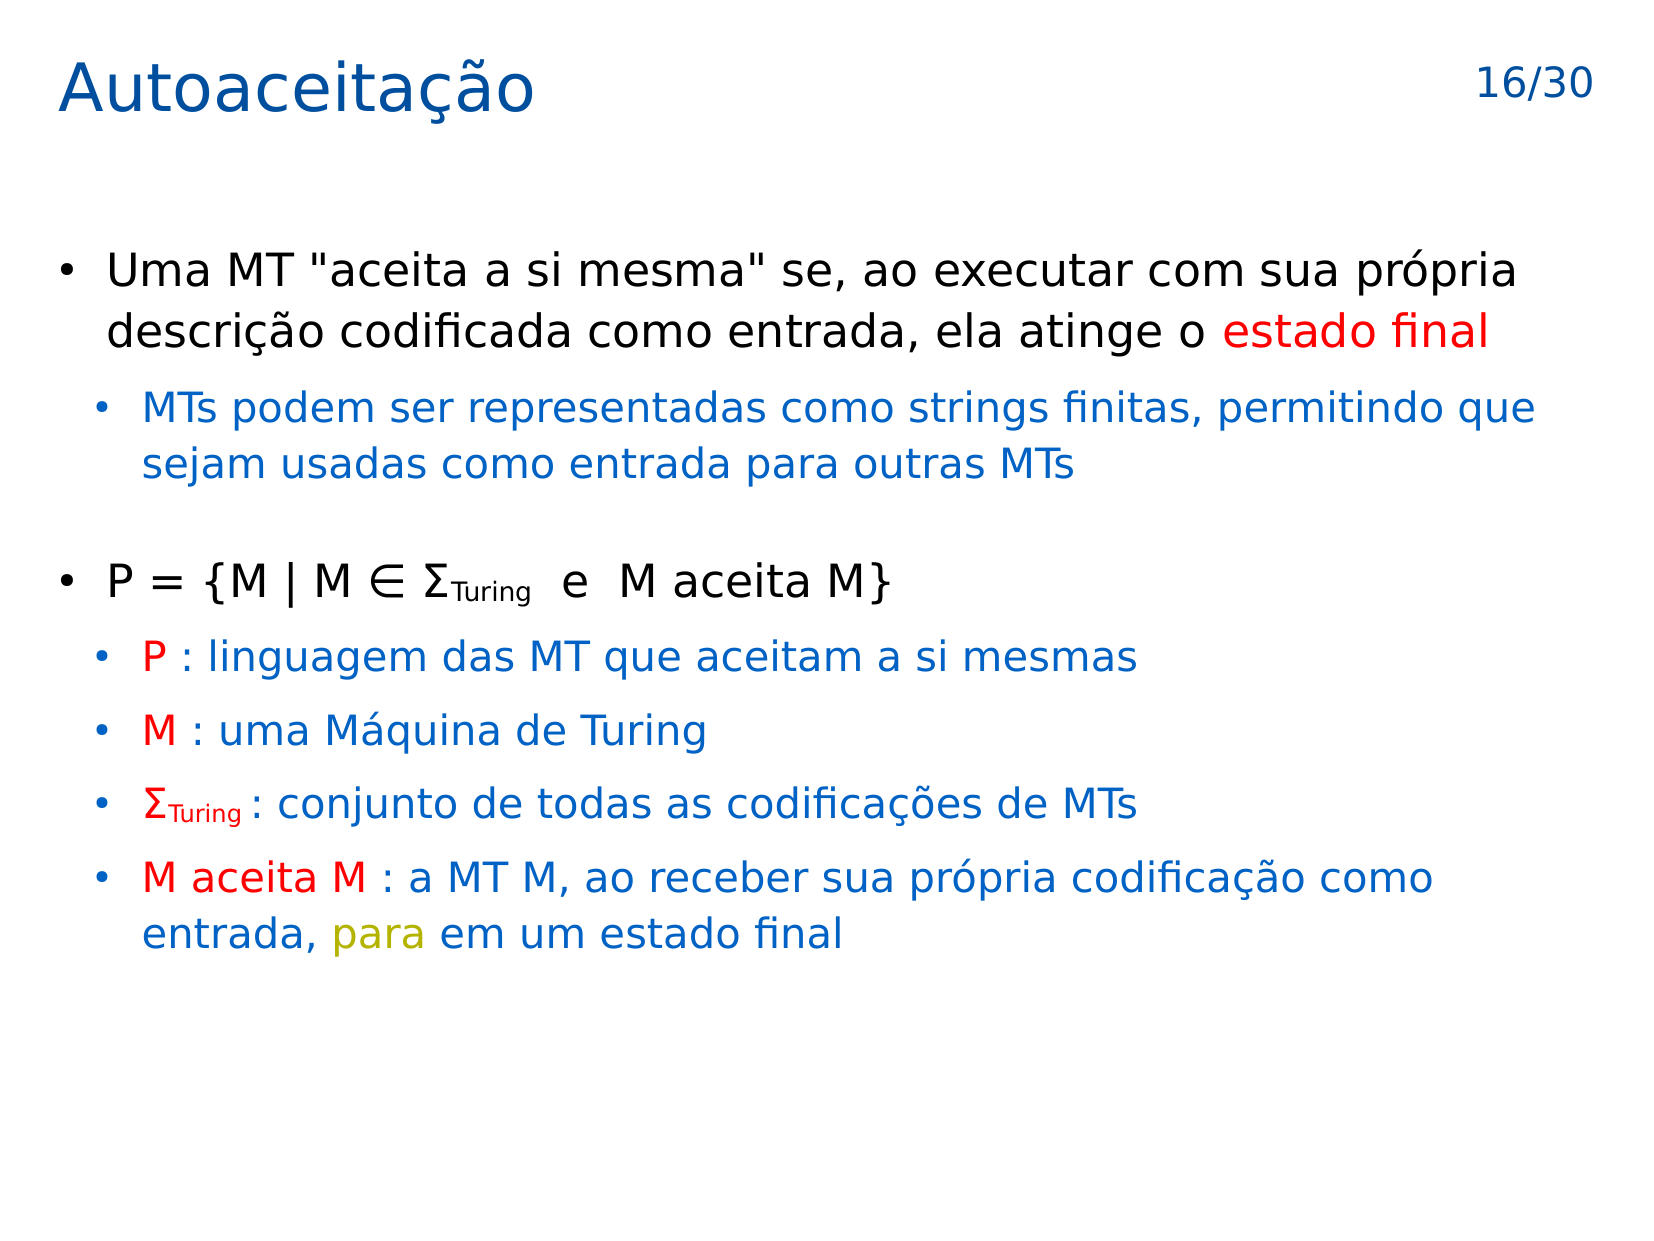

# Autoaceitação
16
Uma MT "aceita a si mesma" se, ao executar com sua própria descrição codificada como entrada, ela atinge o estado final
MTs podem ser representadas como strings finitas, permitindo que sejam usadas como entrada para outras MTs
P = {M | M ∈ ΣTuring e M aceita M}
P : linguagem das MT que aceitam a si mesmas
M : uma Máquina de Turing
ΣTuring : conjunto de todas as codificações de MTs
M aceita M : a MT M, ao receber sua própria codificação como entrada, para em um estado final